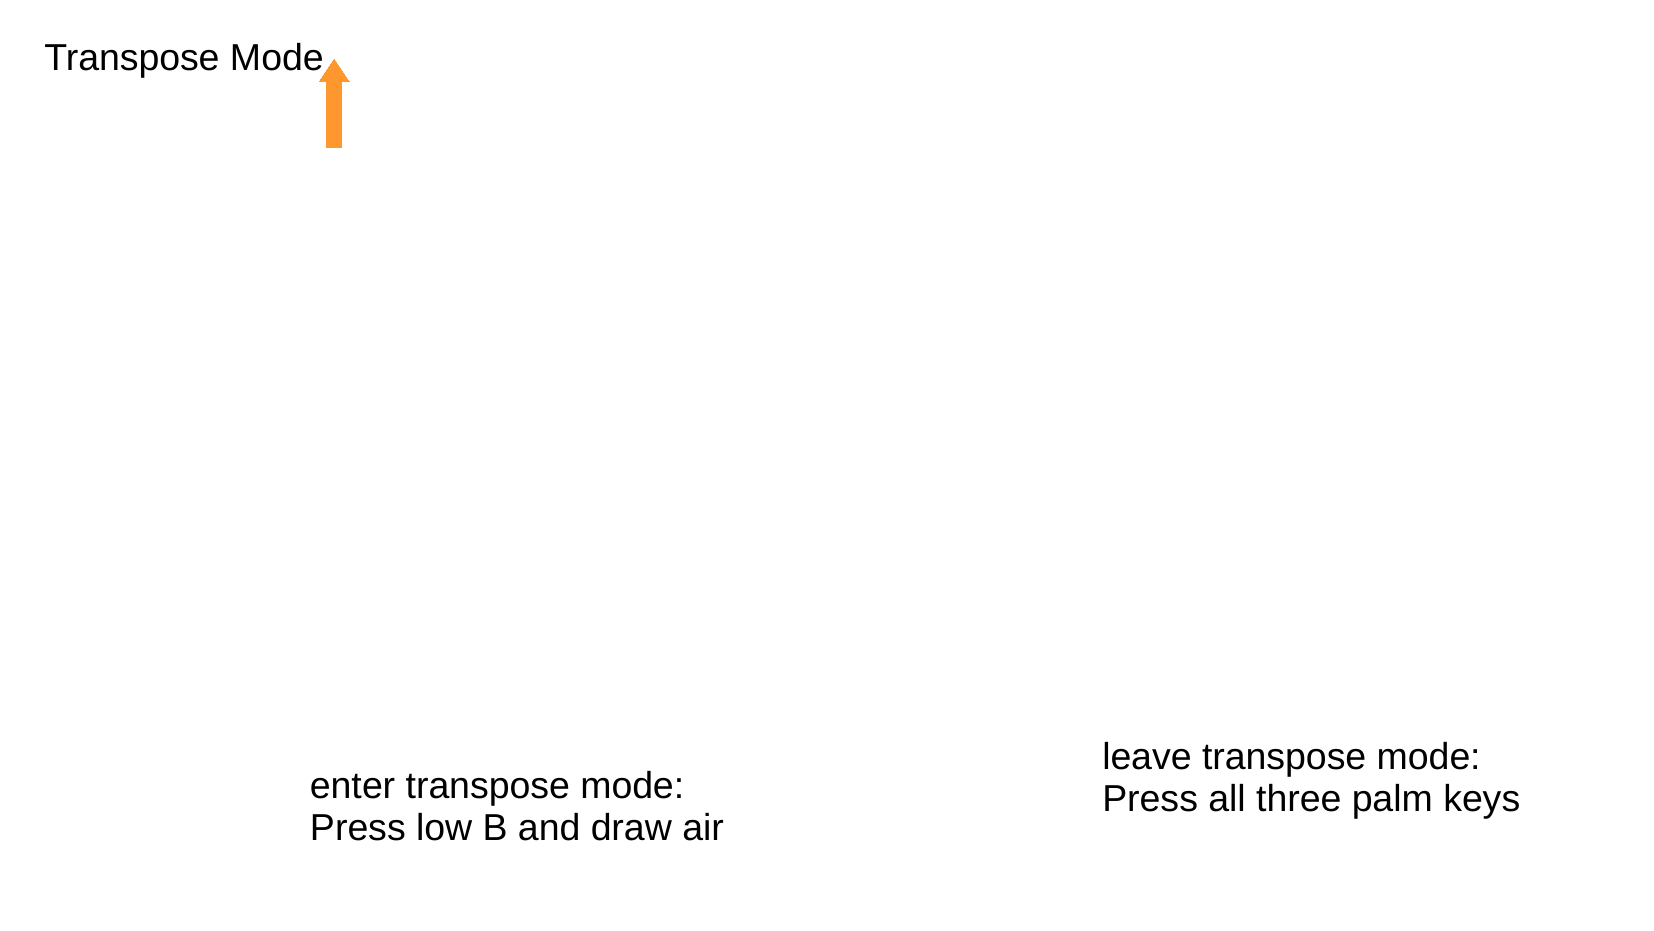

Transpose Mode
leave transpose mode:
Press all three palm keys
enter transpose mode:
Press low B and draw air